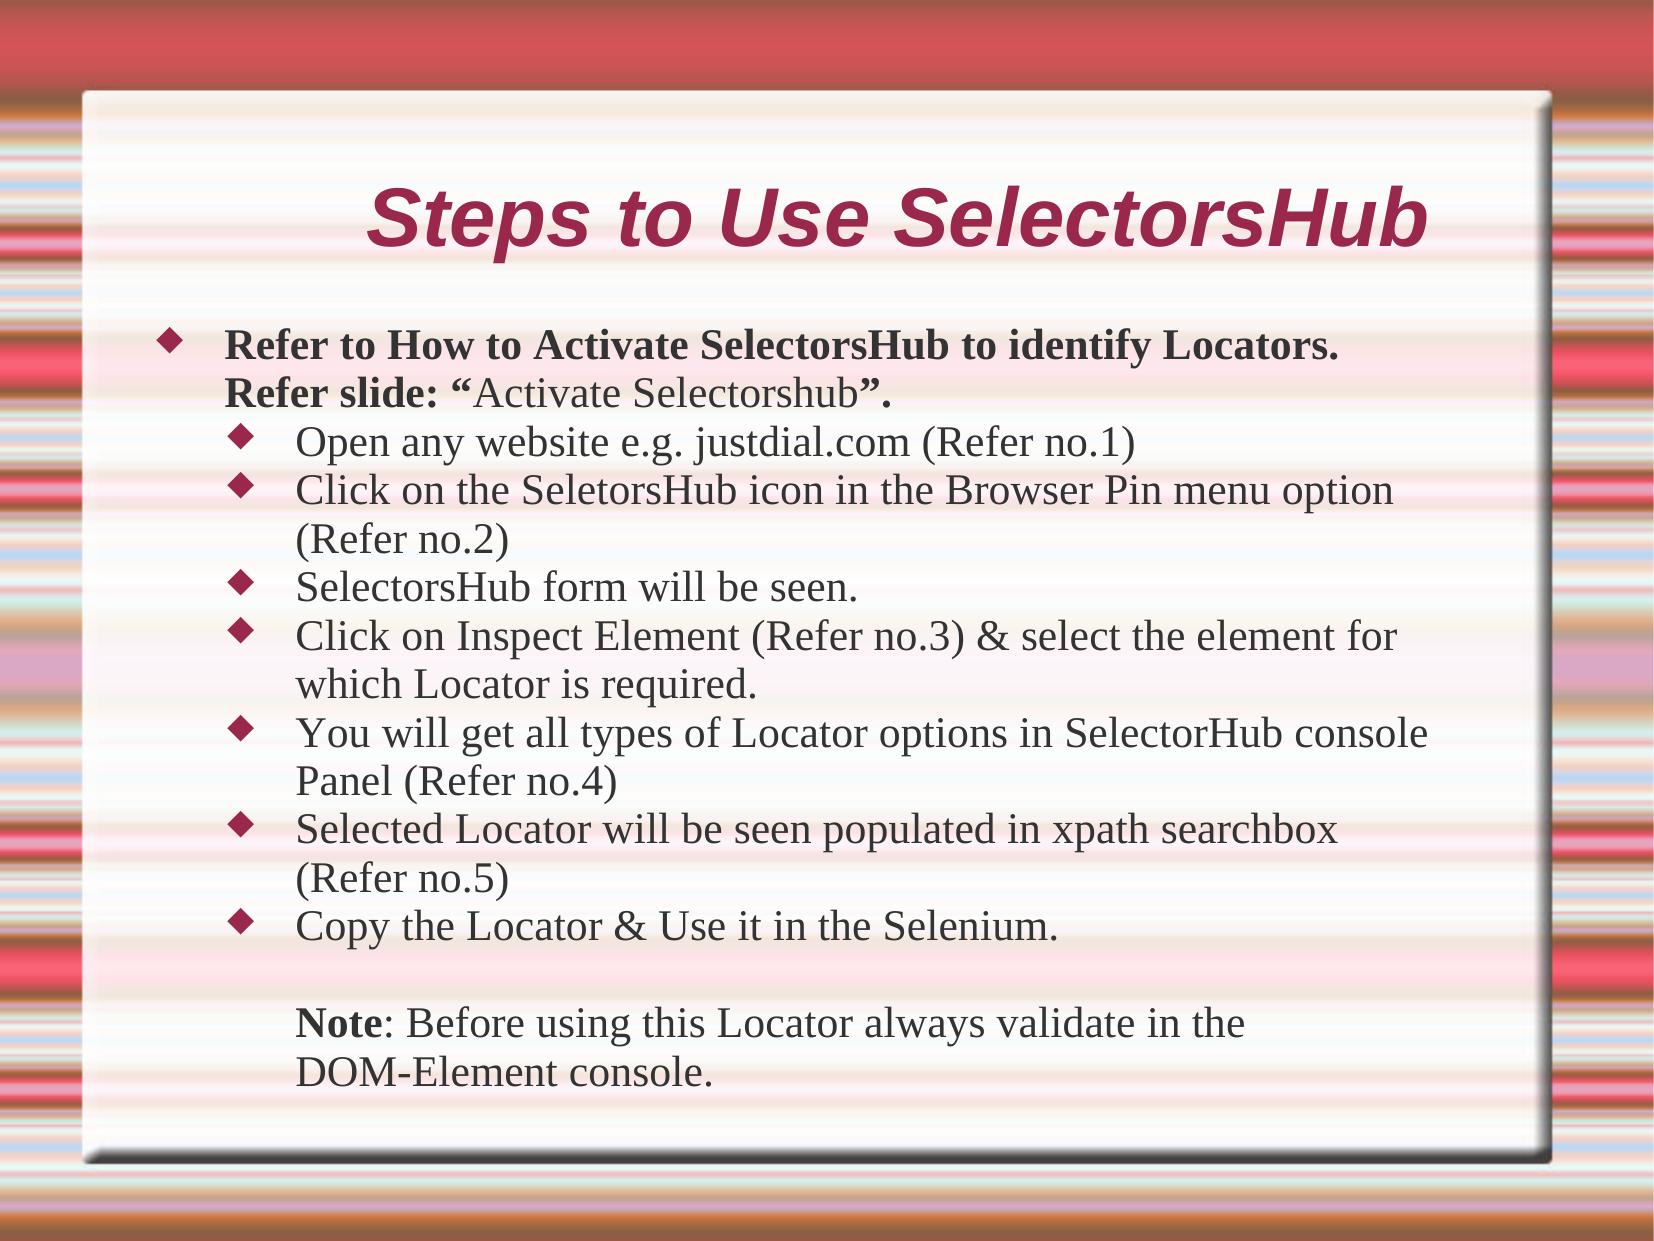

# Steps to Use SelectorsHub
Refer to How to Activate SelectorsHub to identify Locators.
Refer slide: “Activate Selectorshub”.
Open any website e.g. justdial.com (Refer no.1)
Click on the SeletorsHub icon in the Browser Pin menu option
(Refer no.2)
SelectorsHub form will be seen.
Click on Inspect Element (Refer no.3) & select the element for
which Locator is required.
You will get all types of Locator options in SelectorHub console
Panel (Refer no.4)
Selected Locator will be seen populated in xpath searchbox
(Refer no.5)
Copy the Locator & Use it in the Selenium.
Note: Before using this Locator always validate in the
DOM-Element console.